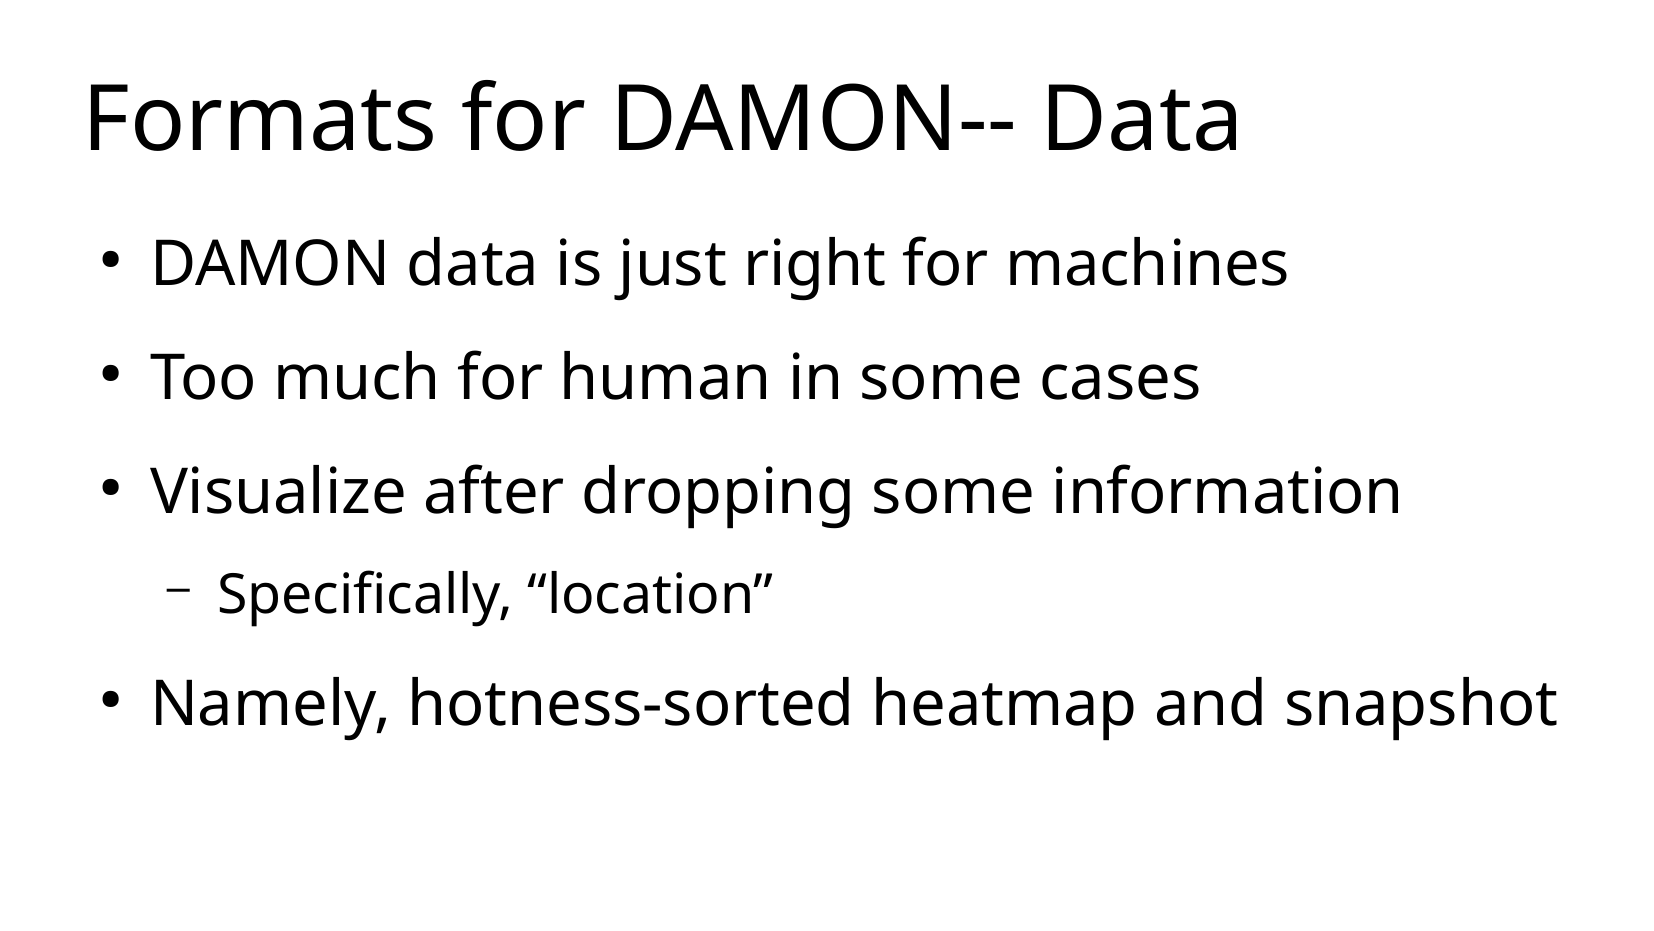

# Formats for DAMON-- Data
DAMON data is just right for machines
Too much for human in some cases
Visualize after dropping some information
Specifically, “location”
Namely, hotness-sorted heatmap and snapshot